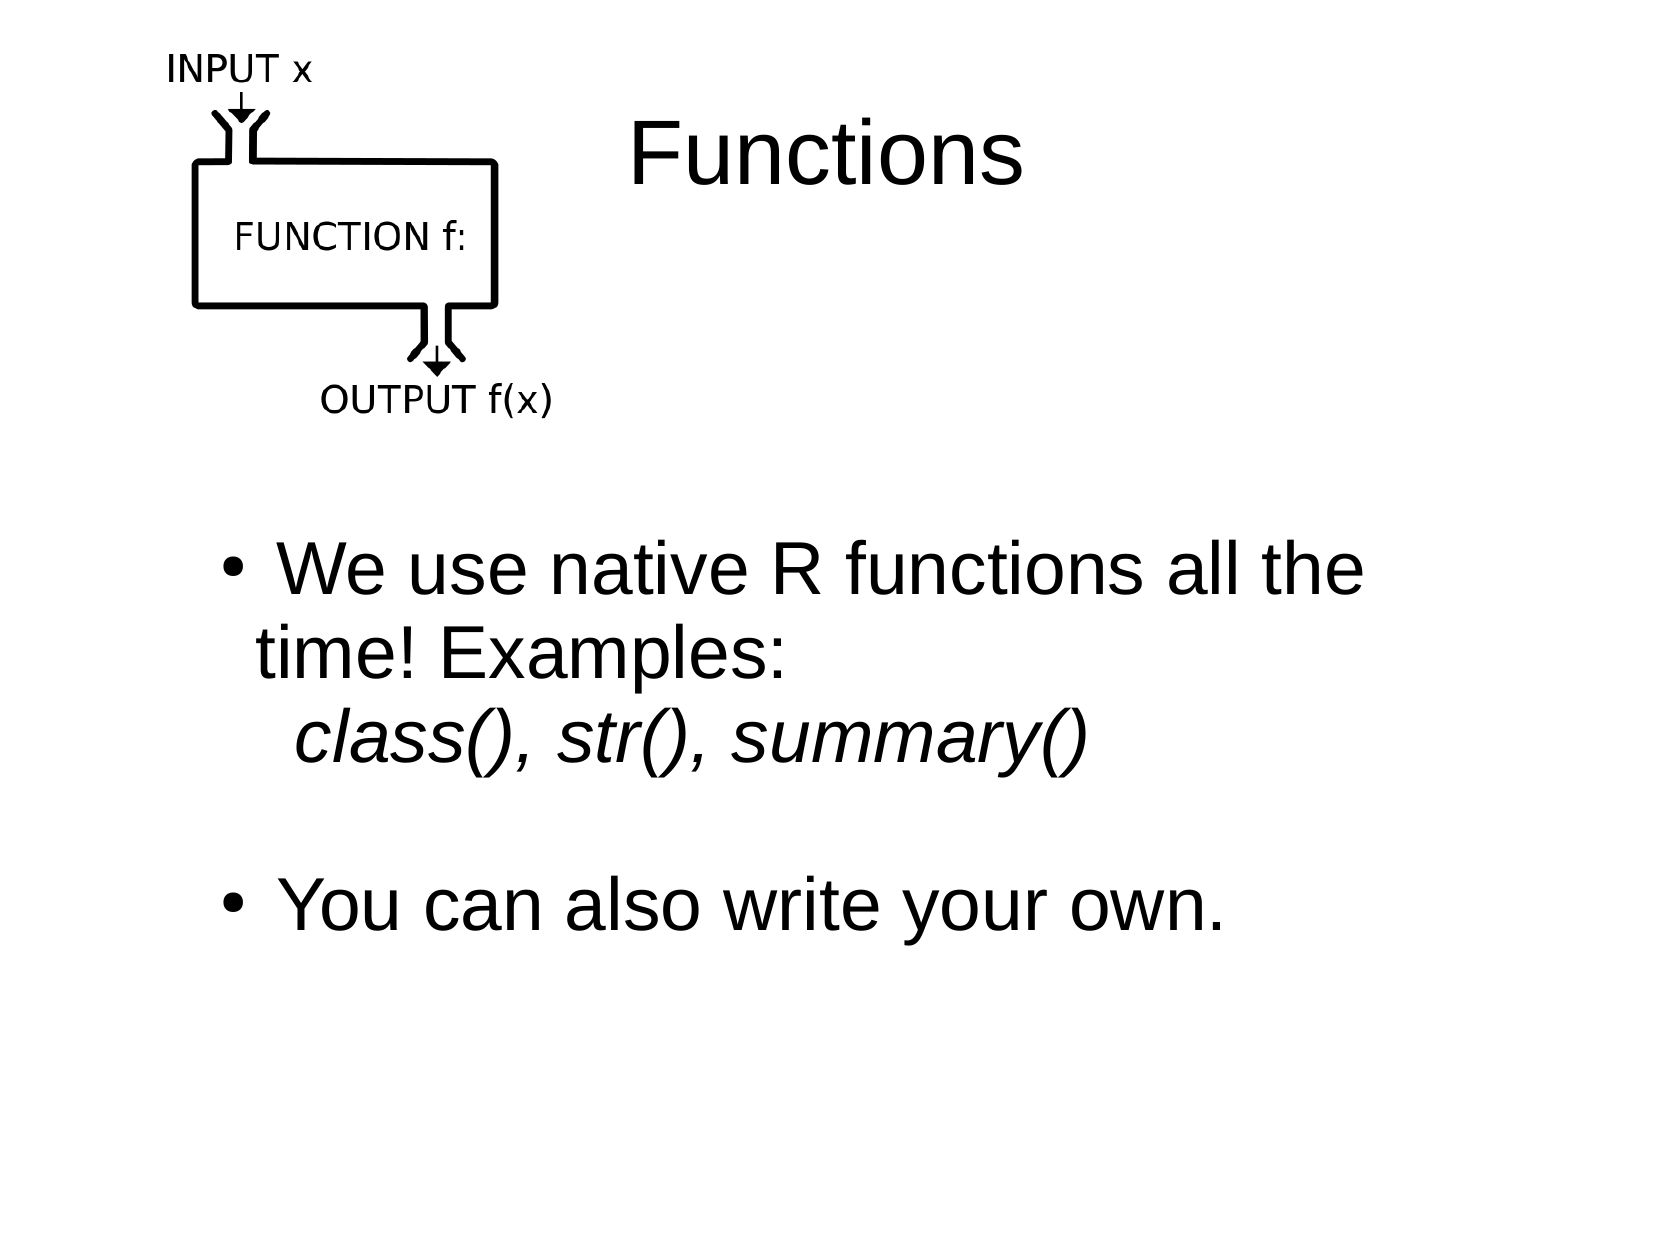

# Functions
 We use native R functions all the time! Examples:
	class(), str(), summary()
 You can also write your own.